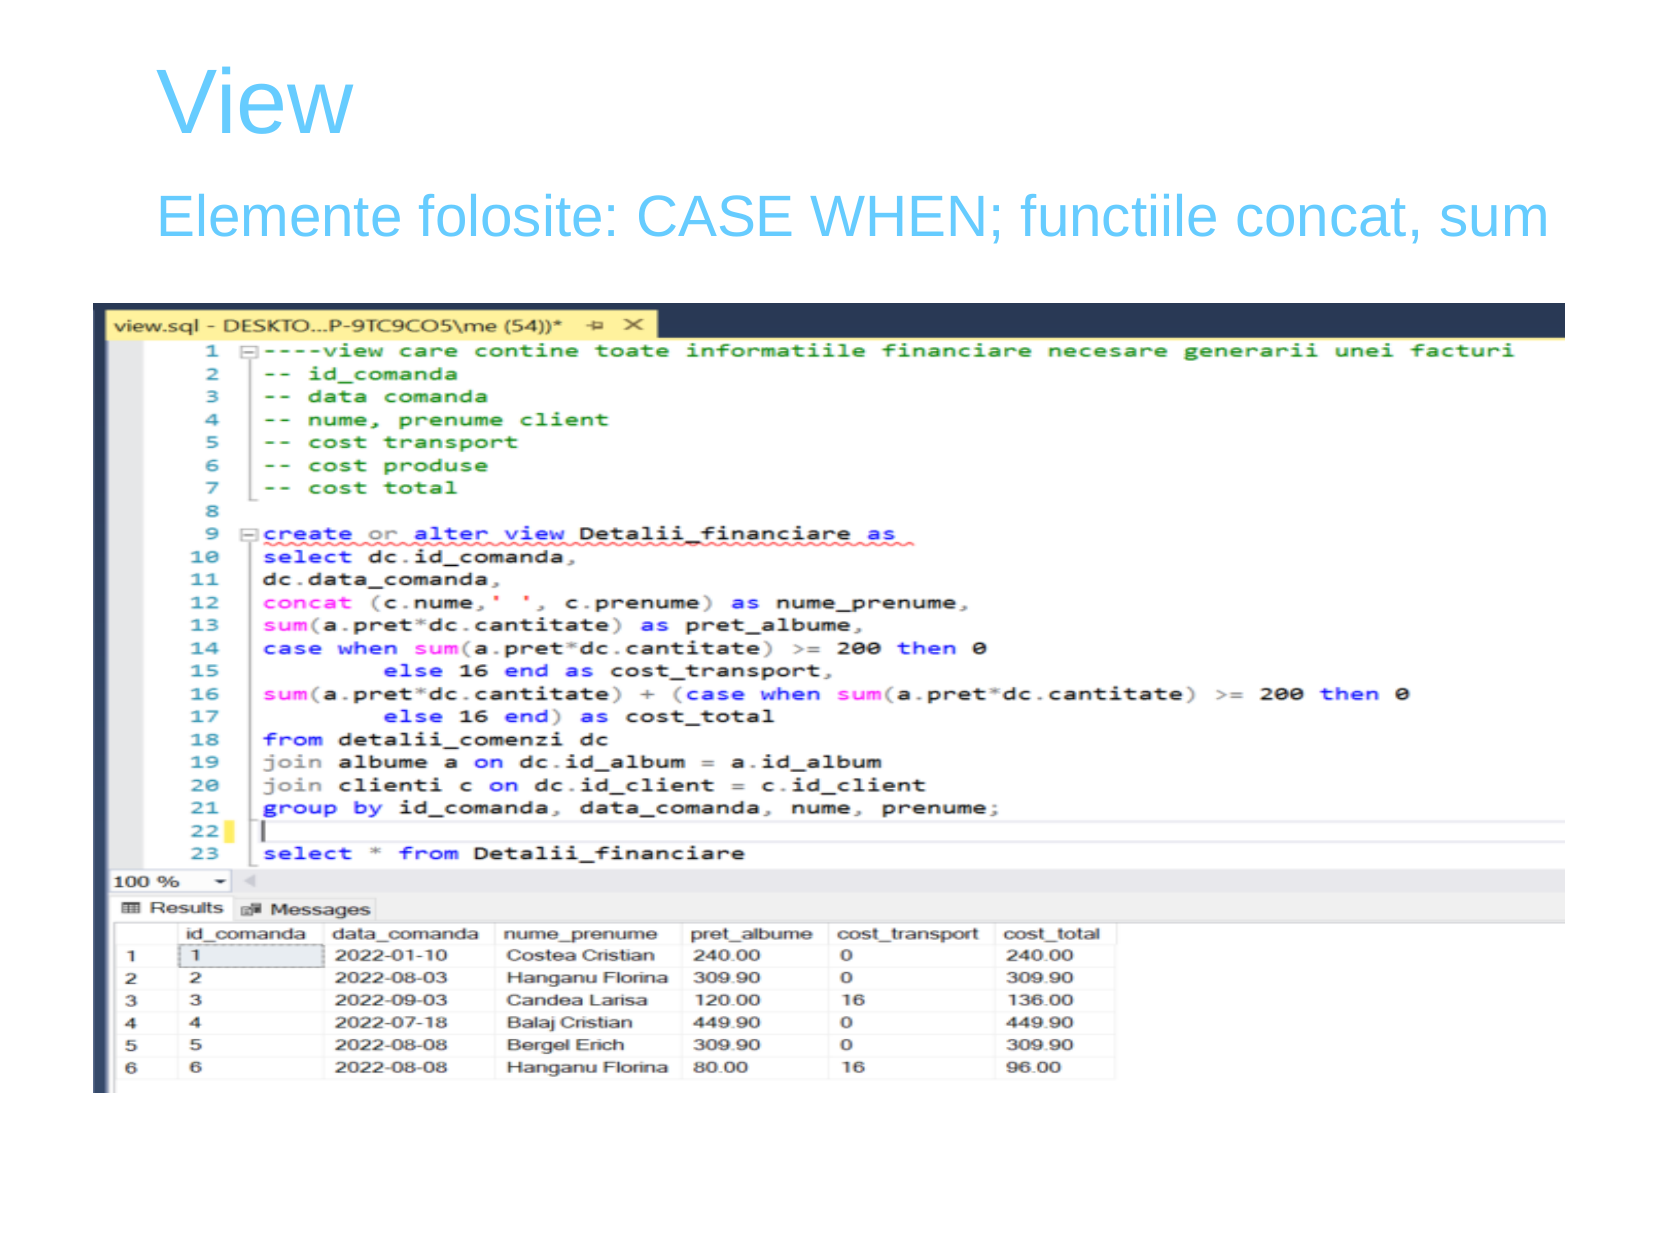

# View Elemente folosite: CASE WHEN; functiile concat, sum